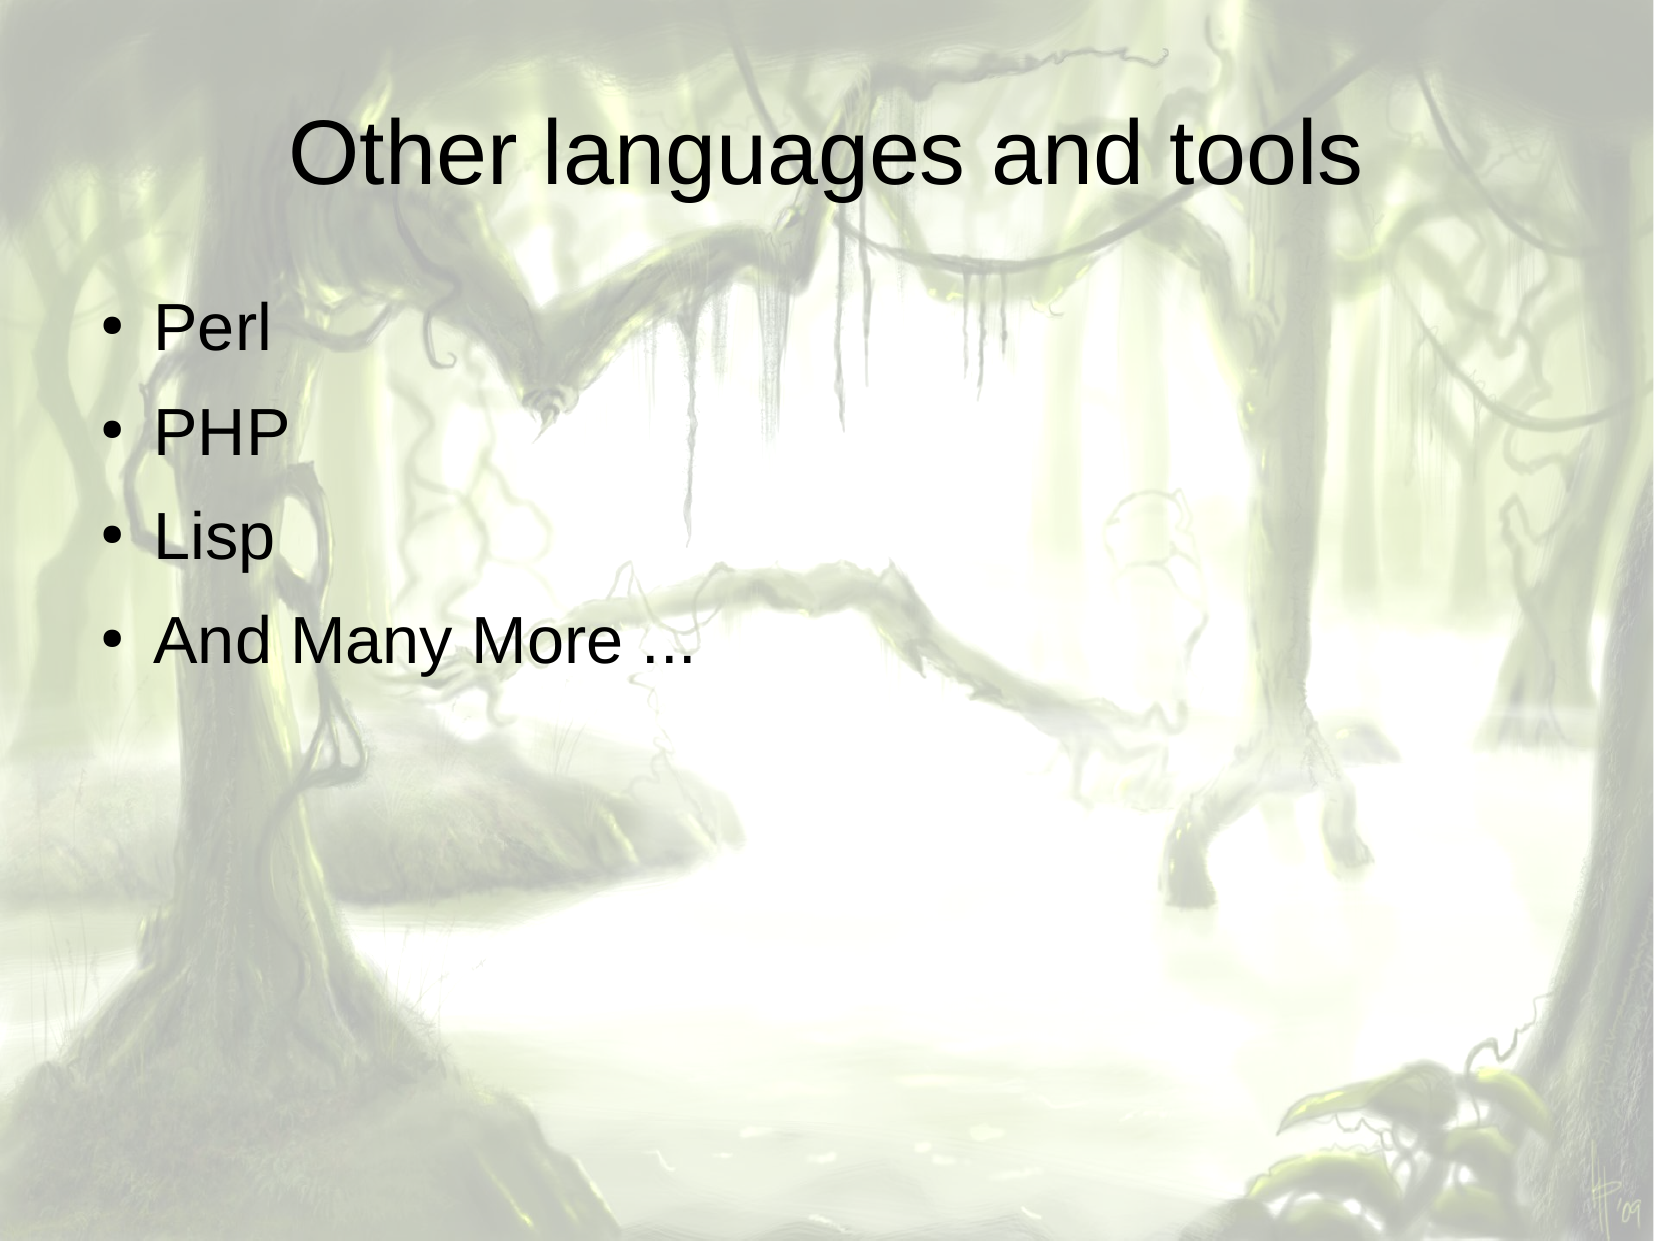

# Other languages and tools
Perl
PHP
Lisp
And Many More ...